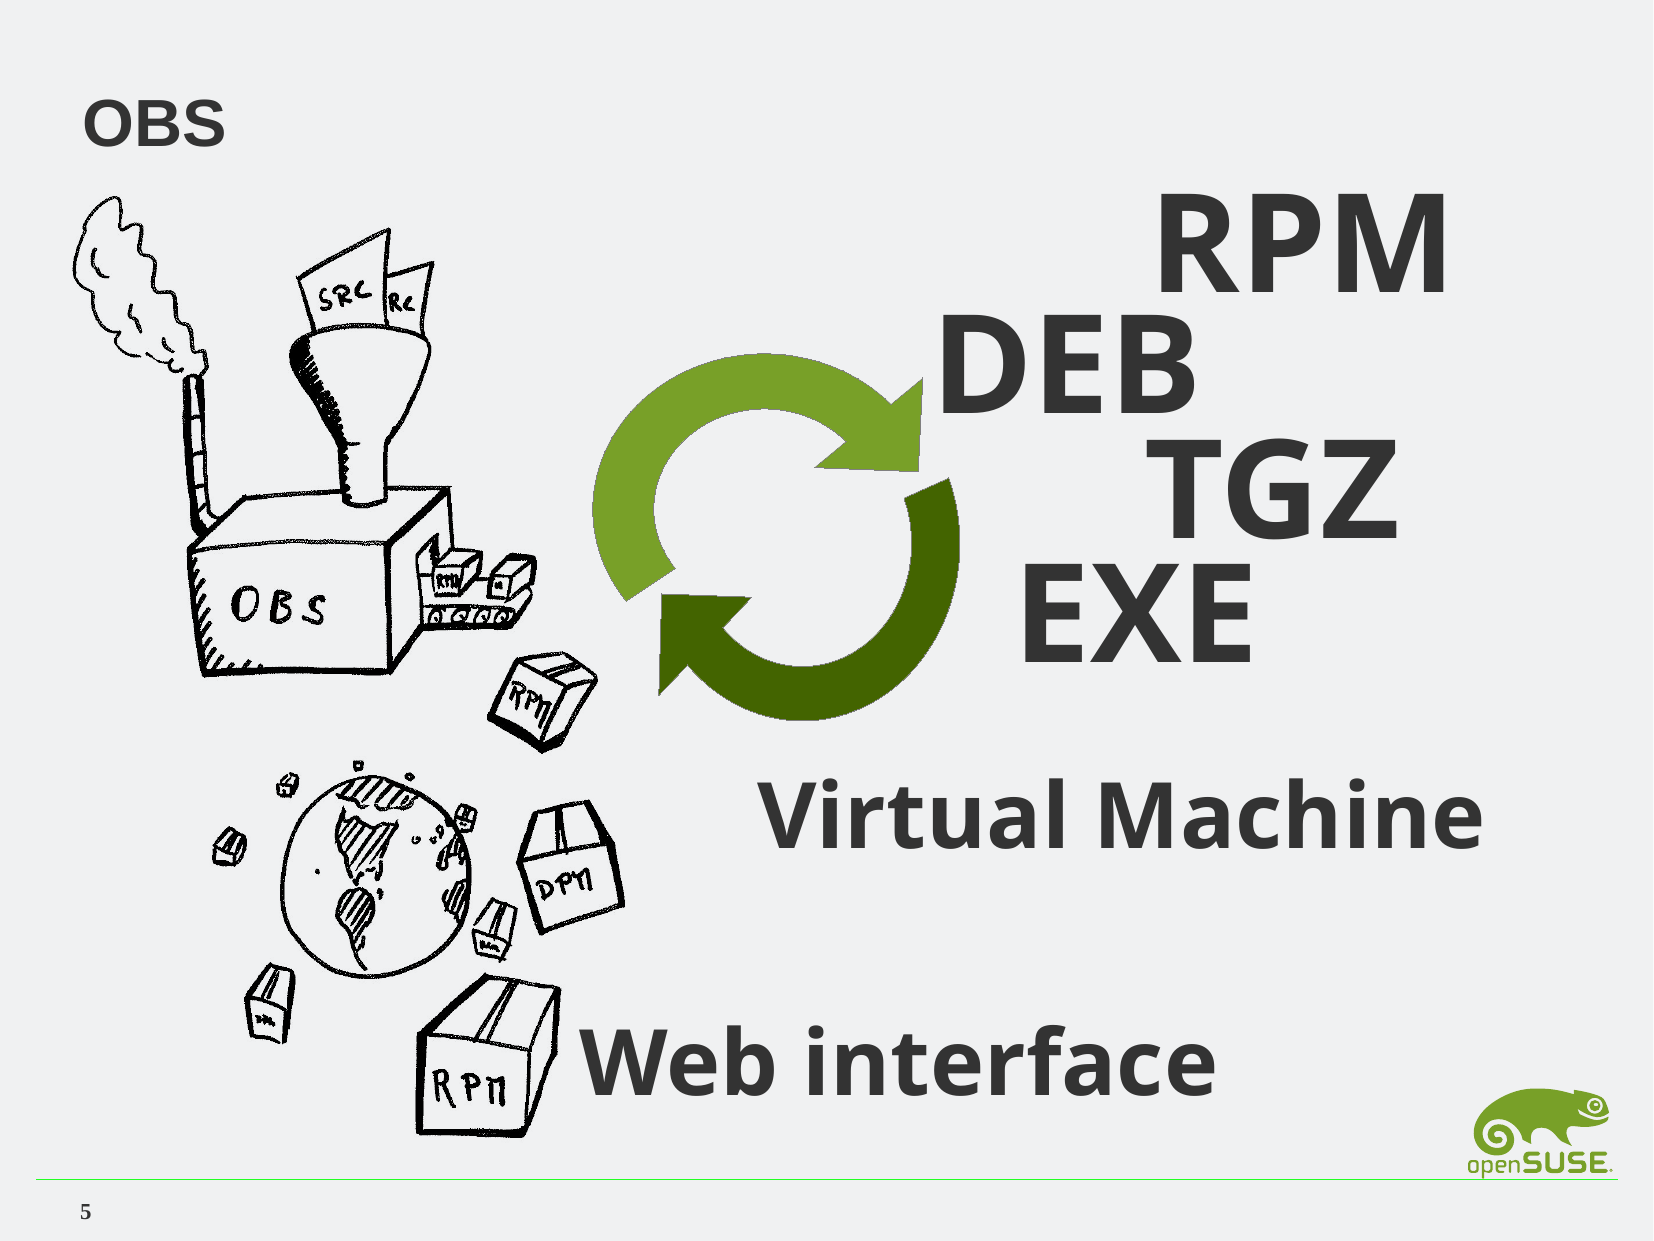

# OBS
RPM
DEB
TGZ
EXE
Virtual Machine
Web interface
5